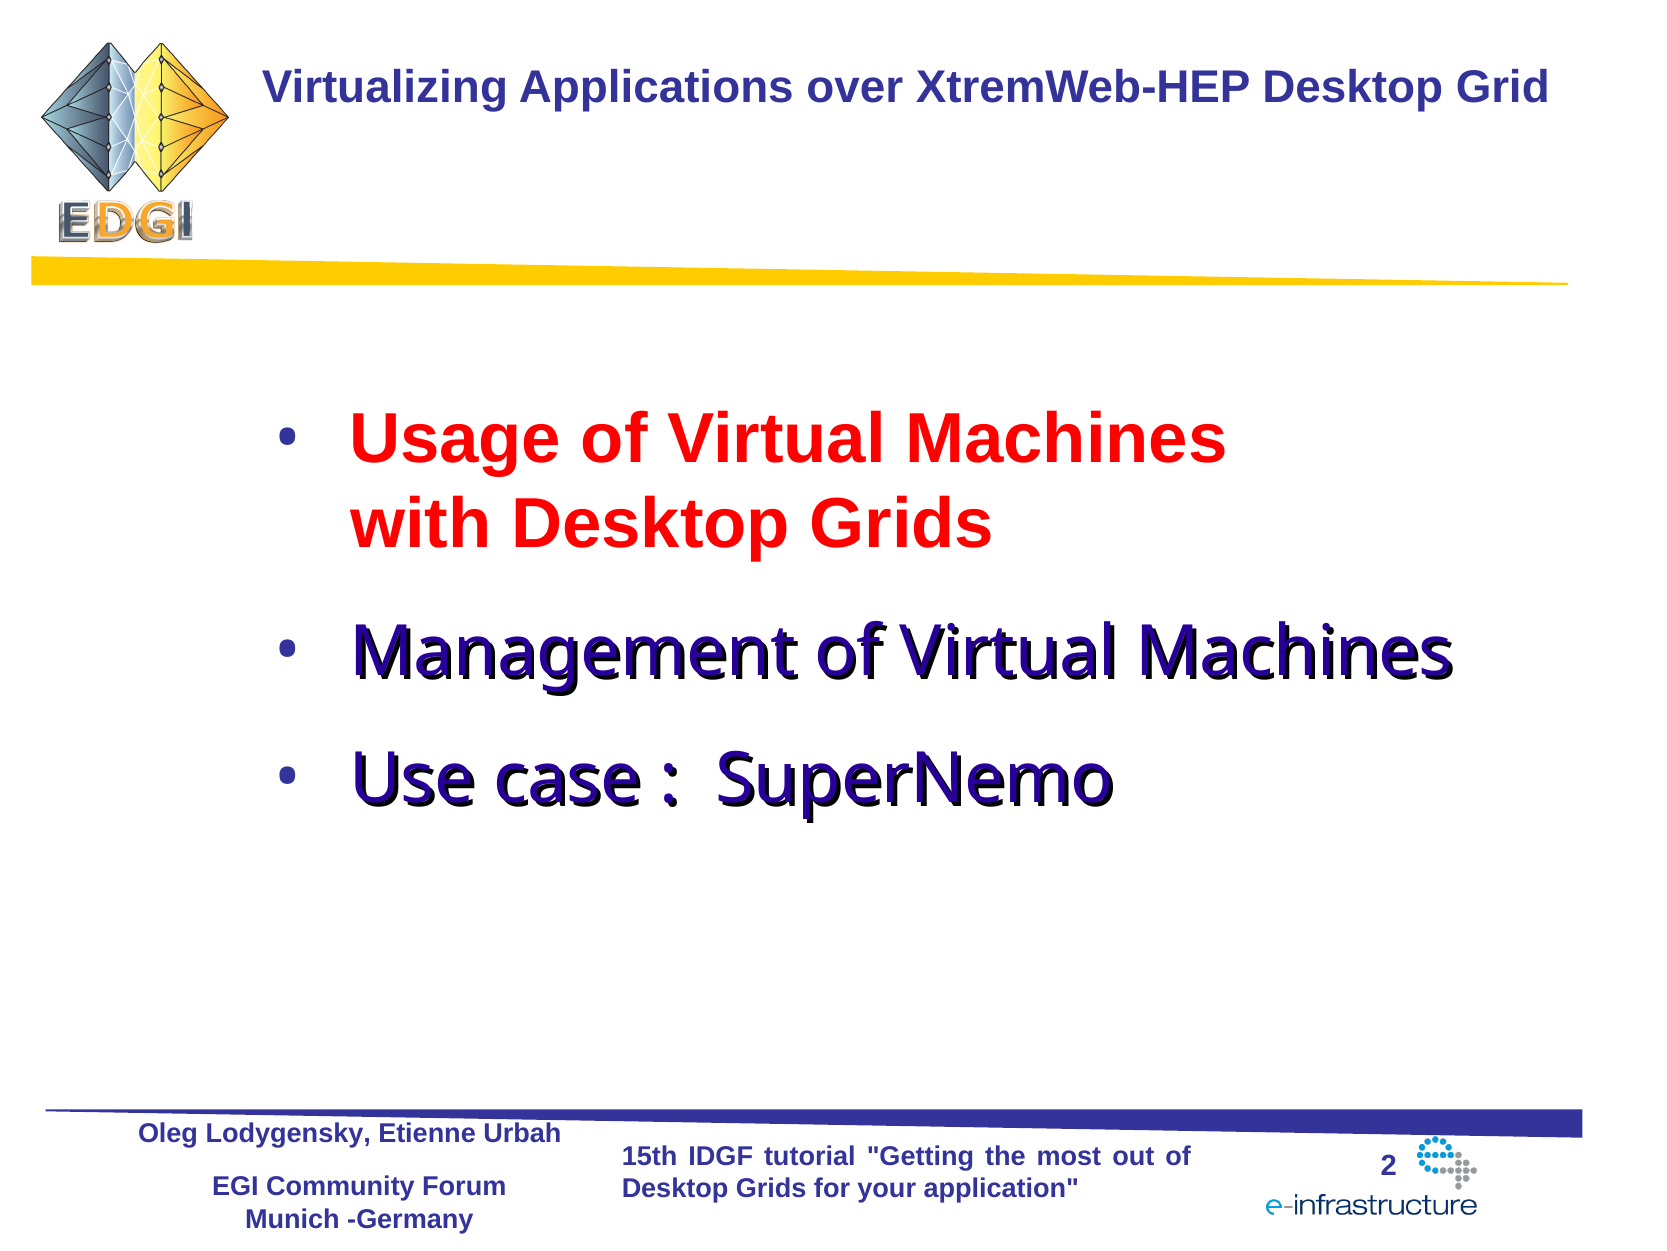

# Virtualizing Applications over XtremWeb-HEP Desktop Grid Usage of Virtual Machines with Desktop Grids
 Usage of Virtual Machines
 with Desktop Grids
 Management of Virtual Machines
 Use case : SuperNemo
2